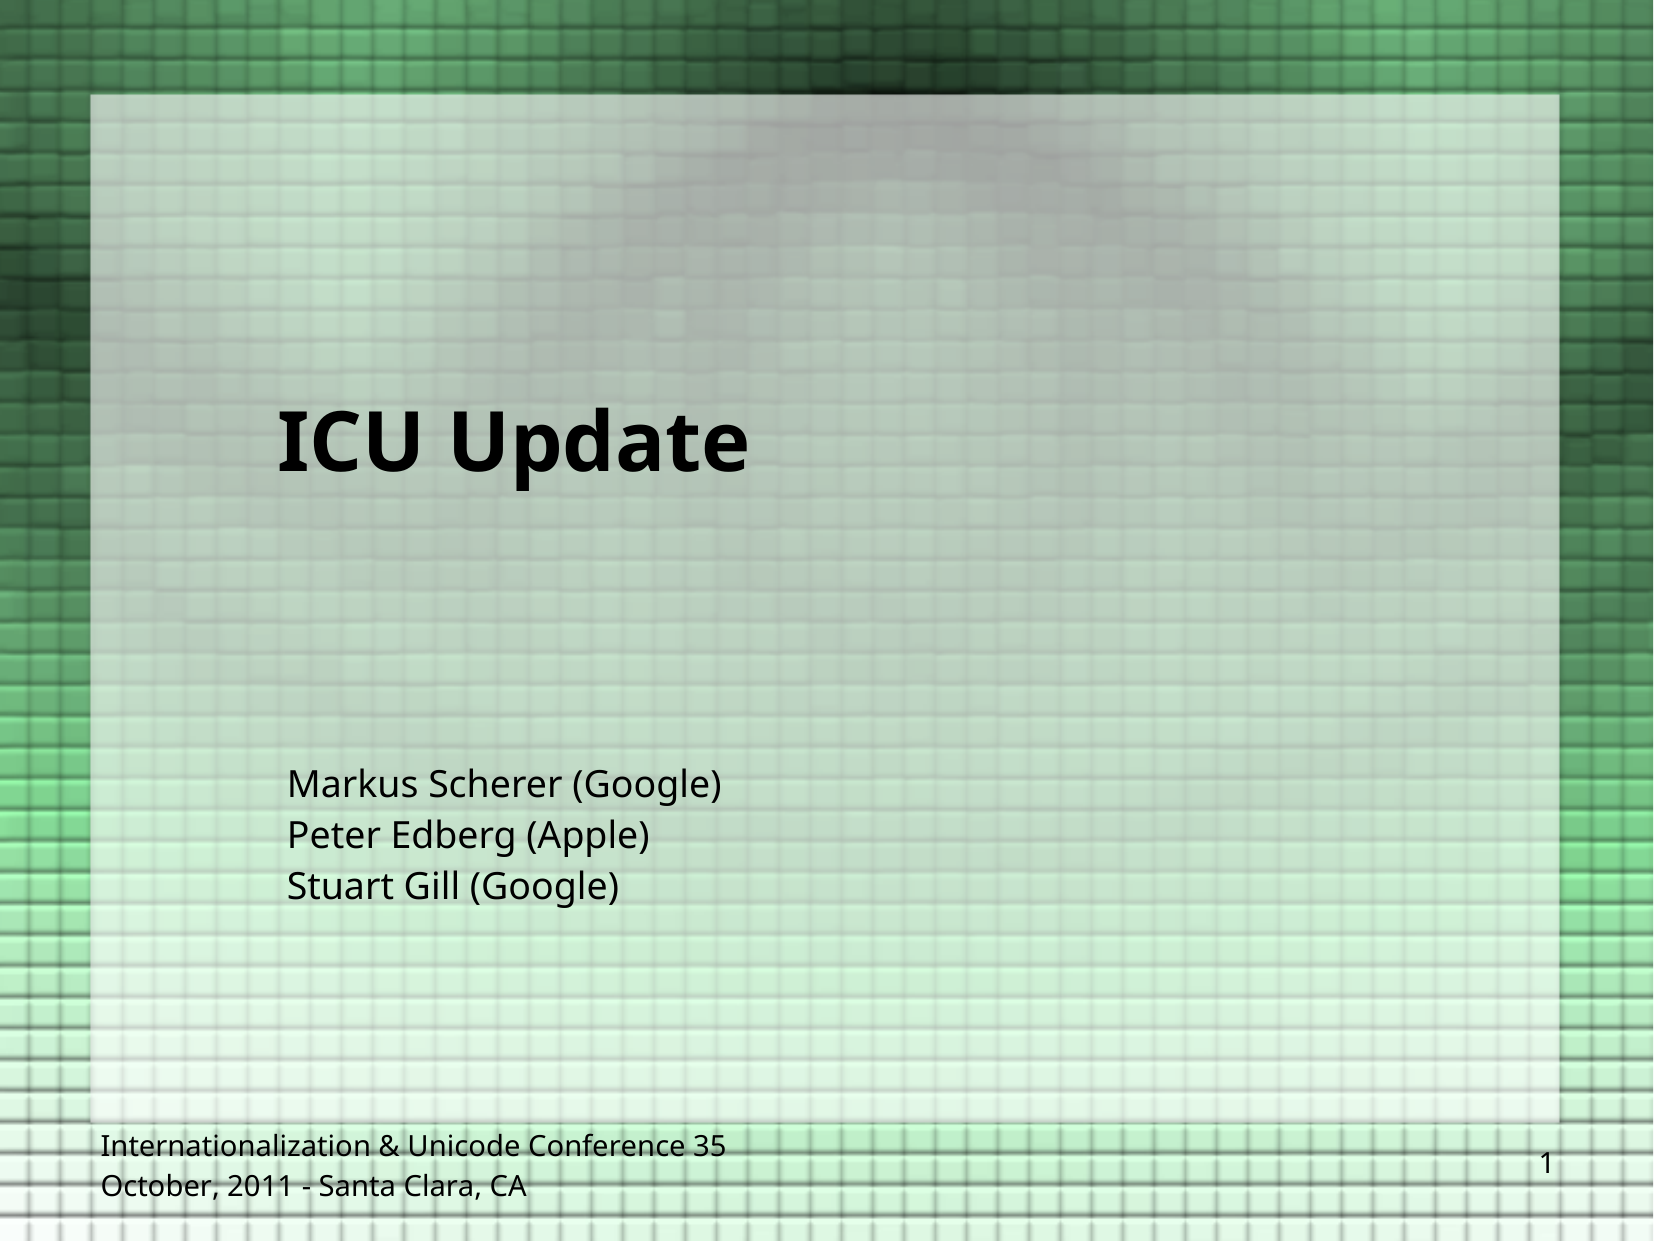

ICU Update
Markus Scherer (Google)
Peter Edberg (Apple)
Stuart Gill (Google)